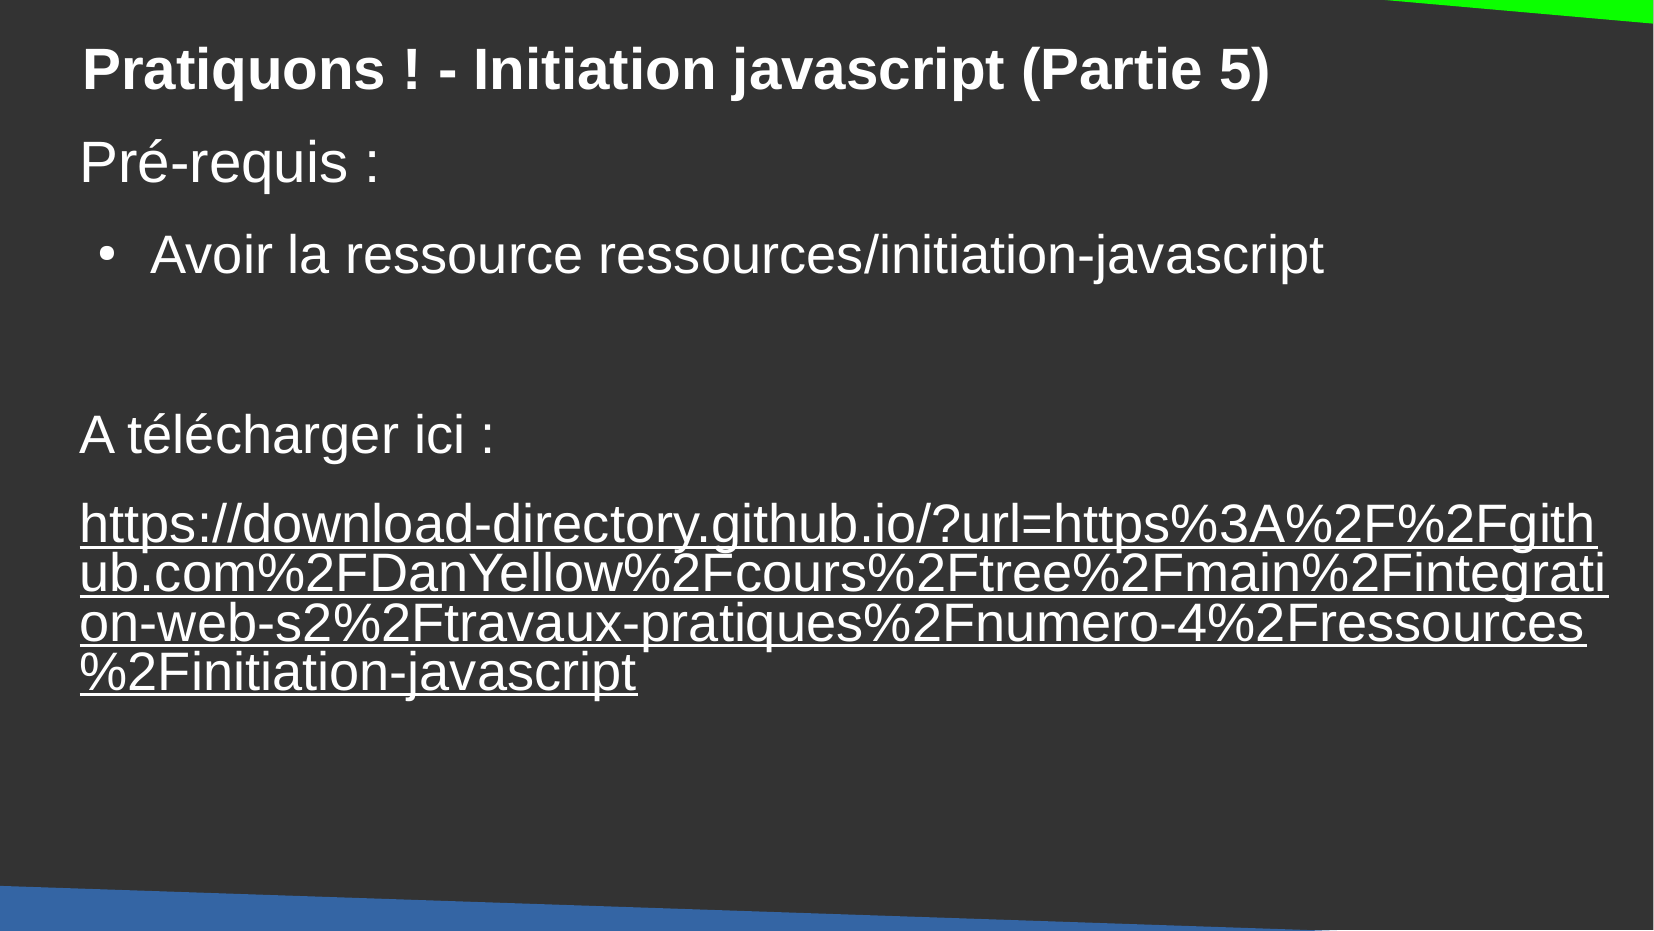

# Pratiquons ! - Initiation javascript (Partie 5)
Pré-requis :
Avoir la ressource ressources/initiation-javascript
A télécharger ici :
https://download-directory.github.io/?url=https%3A%2F%2Fgithub.com%2FDanYellow%2Fcours%2Ftree%2Fmain%2Fintegration-web-s2%2Ftravaux-pratiques%2Fnumero-4%2Fressources%2Finitiation-javascript